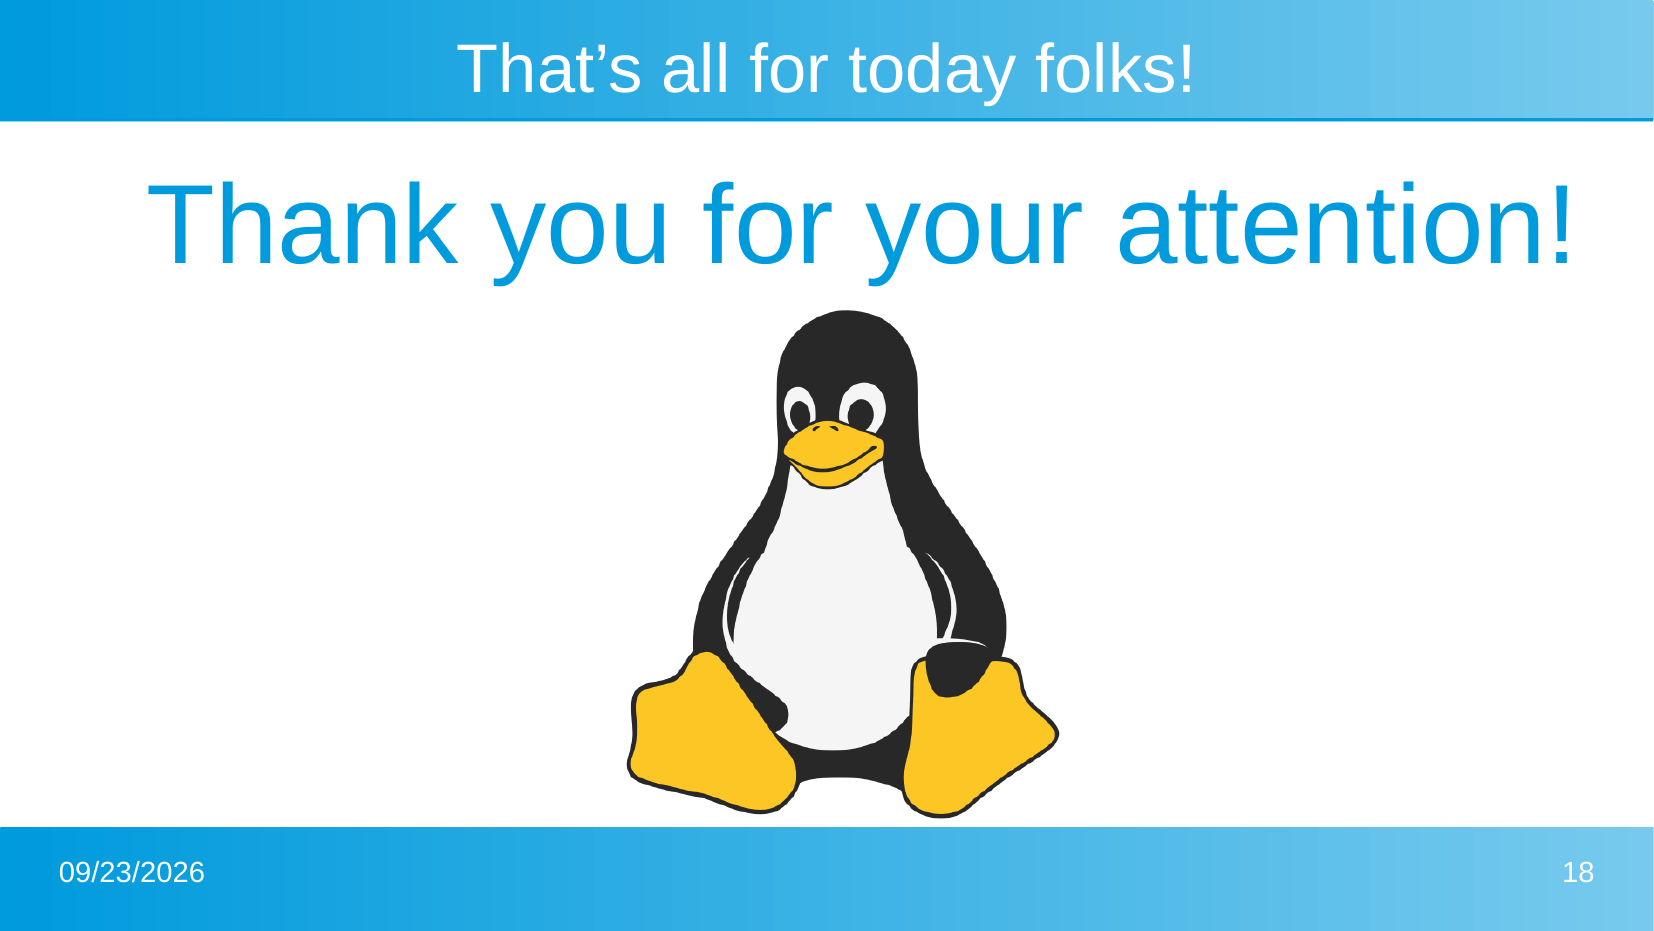

# That’s all for today folks!
Thank you for your attention!
18